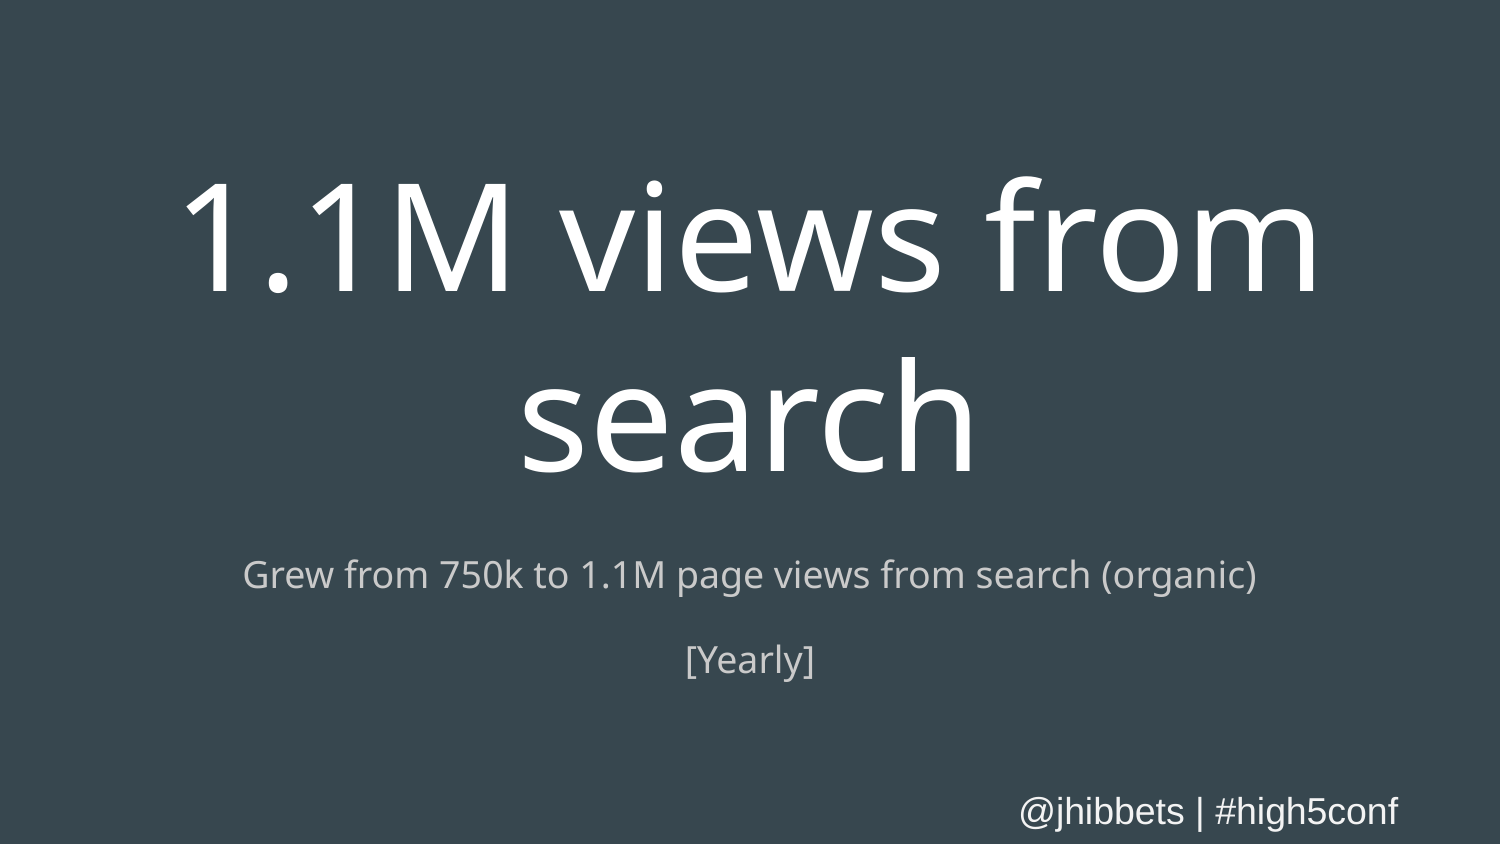

# 1.1M views from search
Grew from 750k to 1.1M page views from search (organic)
[Yearly]